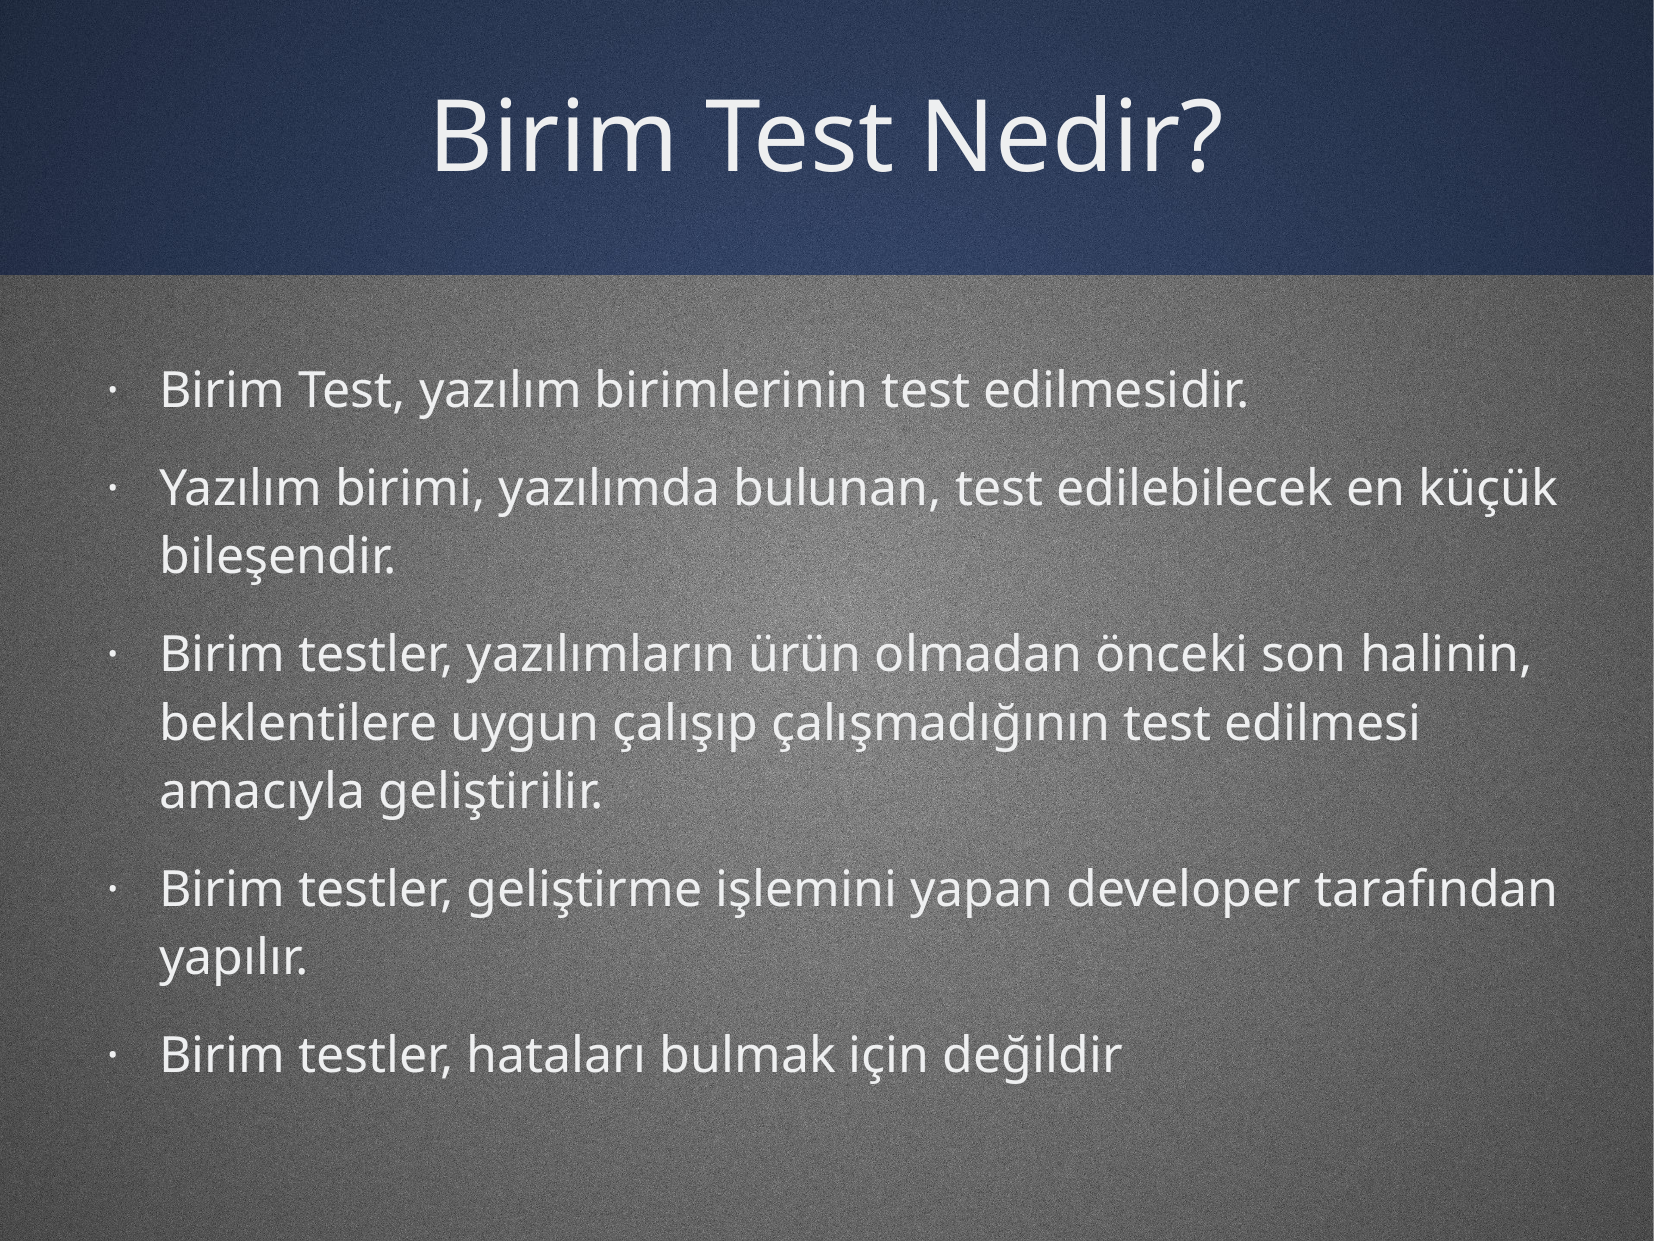

# Birim Test Nedir?
Birim Test, yazılım birimlerinin test edilmesidir.
Yazılım birimi, yazılımda bulunan, test edilebilecek en küçük bileşendir.
Birim testler, yazılımların ürün olmadan önceki son halinin, beklentilere uygun çalışıp çalışmadığının test edilmesi amacıyla geliştirilir.
Birim testler, geliştirme işlemini yapan developer tarafından yapılır.
Birim testler, hataları bulmak için değildir